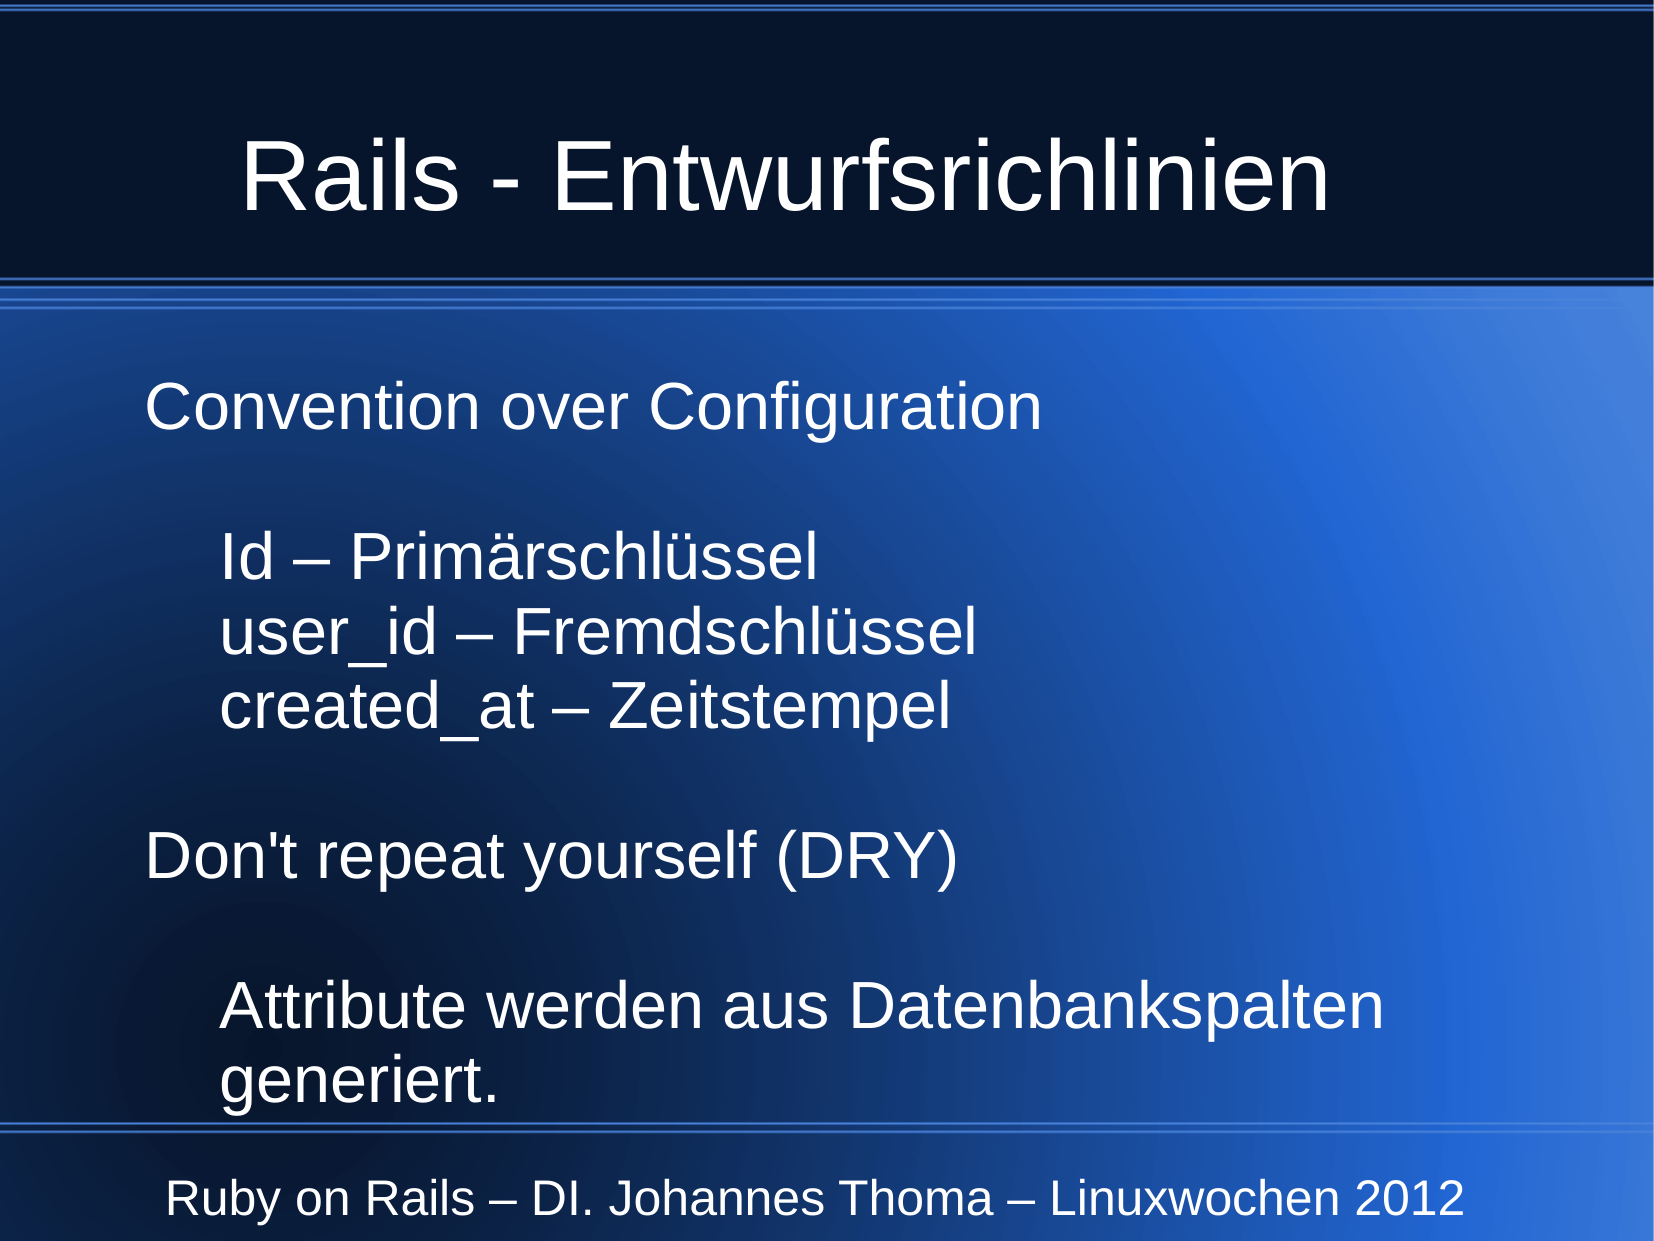

Rails - Entwurfsrichlinien
Convention over Configuration
	Id – Primärschlüssel
	user_id – Fremdschlüssel
	created_at – Zeitstempel
Don't repeat yourself (DRY)
	Attribute werden aus Datenbankspalten
 	generiert.
Ruby on Rails – DI. Johannes Thoma – Linuxwochen 2012